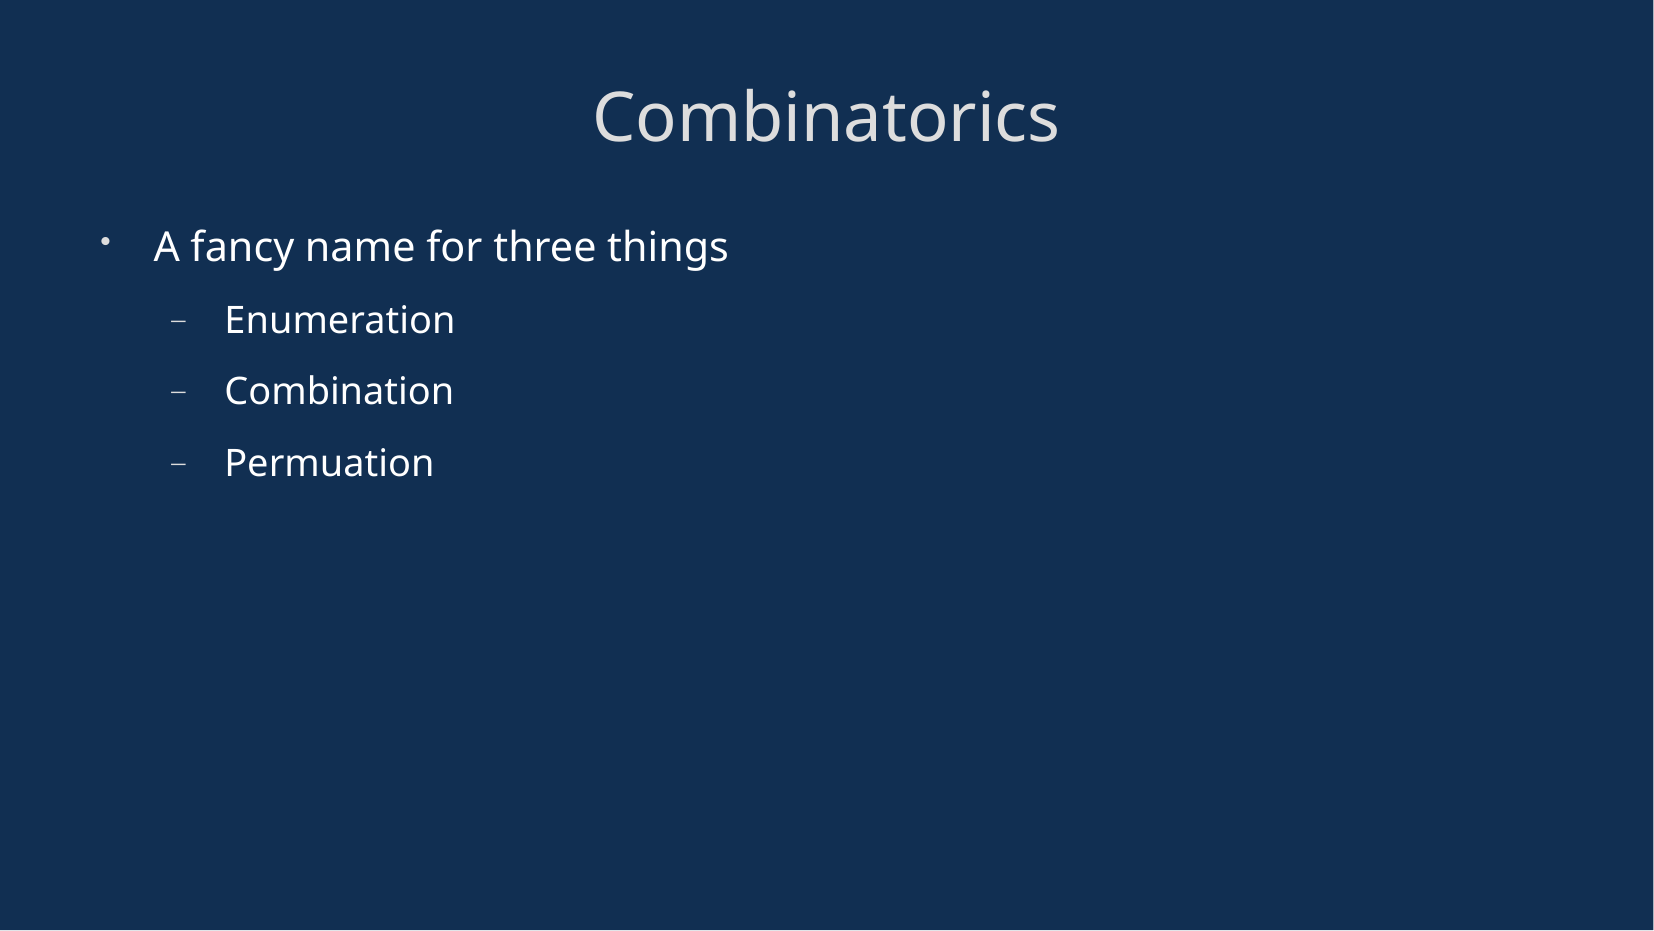

# Combinatorics
A fancy name for three things
Enumeration
Combination
Permuation